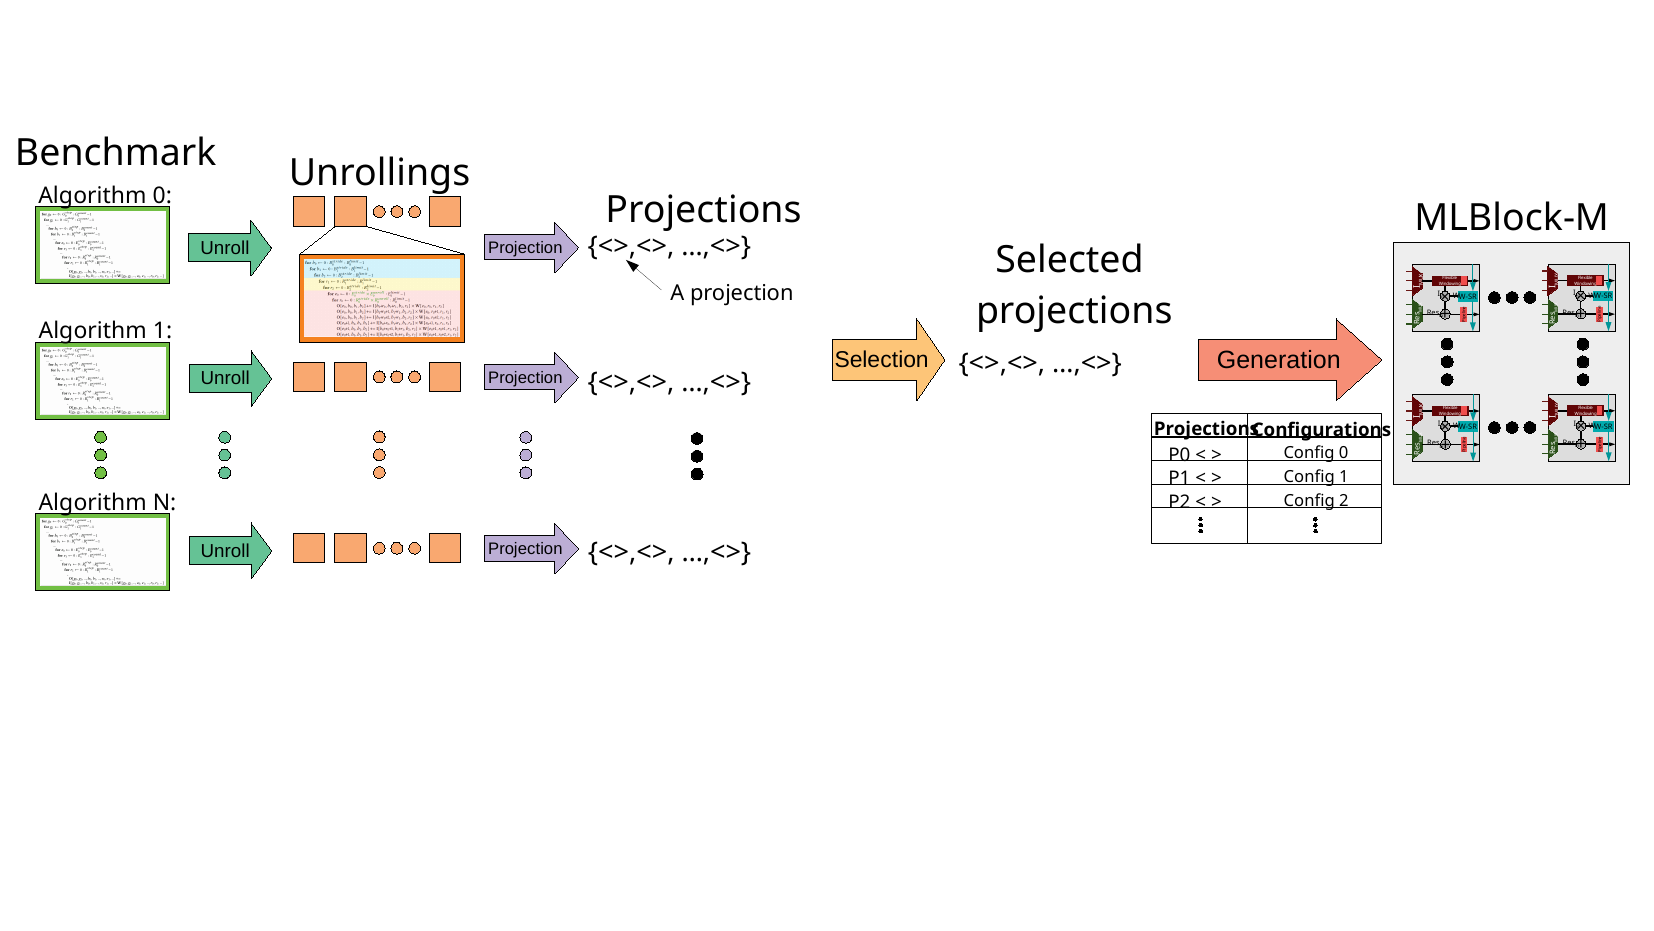

Benchmark
Unrollings
Algorithm 0:
Projections
MLBlock-M
{<>,<>, …,<>}
Unroll
Projection
Selected
projections
Flexible
Windowing
IMUX
Iin
W
×
W-SR
Resin
+
ResMUX
Pipeline
Flexible
Windowing
IMUX
Iin
W
×
W-SR
Resin
+
ResMUX
Pipeline
A projection
Algorithm 1:
Selection
Generation
{<>,<>, …,<>}
Unroll
Projection
{<>,<>, …,<>}
Flexible
Windowing
IMUX
Iin
W
×
W-SR
Resin
+
ResMUX
Pipeline
Flexible
Windowing
IMUX
Iin
W
×
W-SR
Resin
+
ResMUX
Pipeline
Projections
Configurations
P0 < >
Config 0
P1 < >
Config 1
Algorithm N:
Config 2
P2 < >
Unroll
Projection
{<>,<>, …,<>}